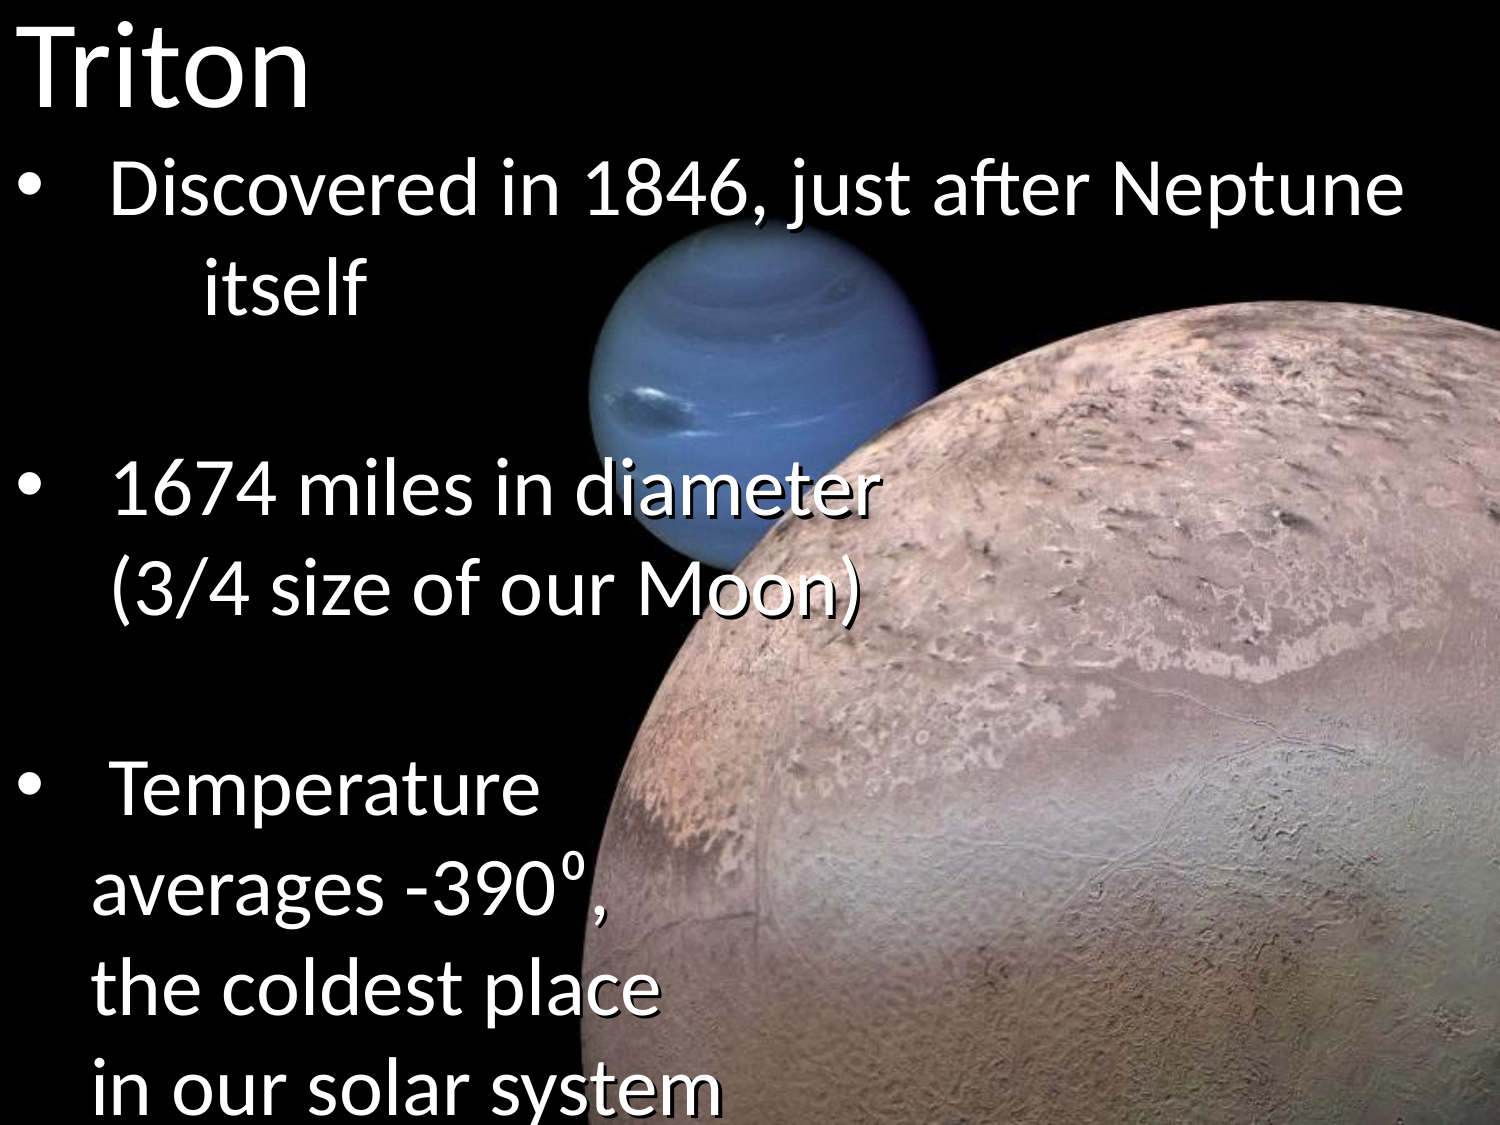

Triton
Discovered in 1846, just after Neptune itself
1674 miles in diameter
	(3/4 size of our Moon)
Temperature
	averages -390⁰,
	the coldest place
	in our solar system